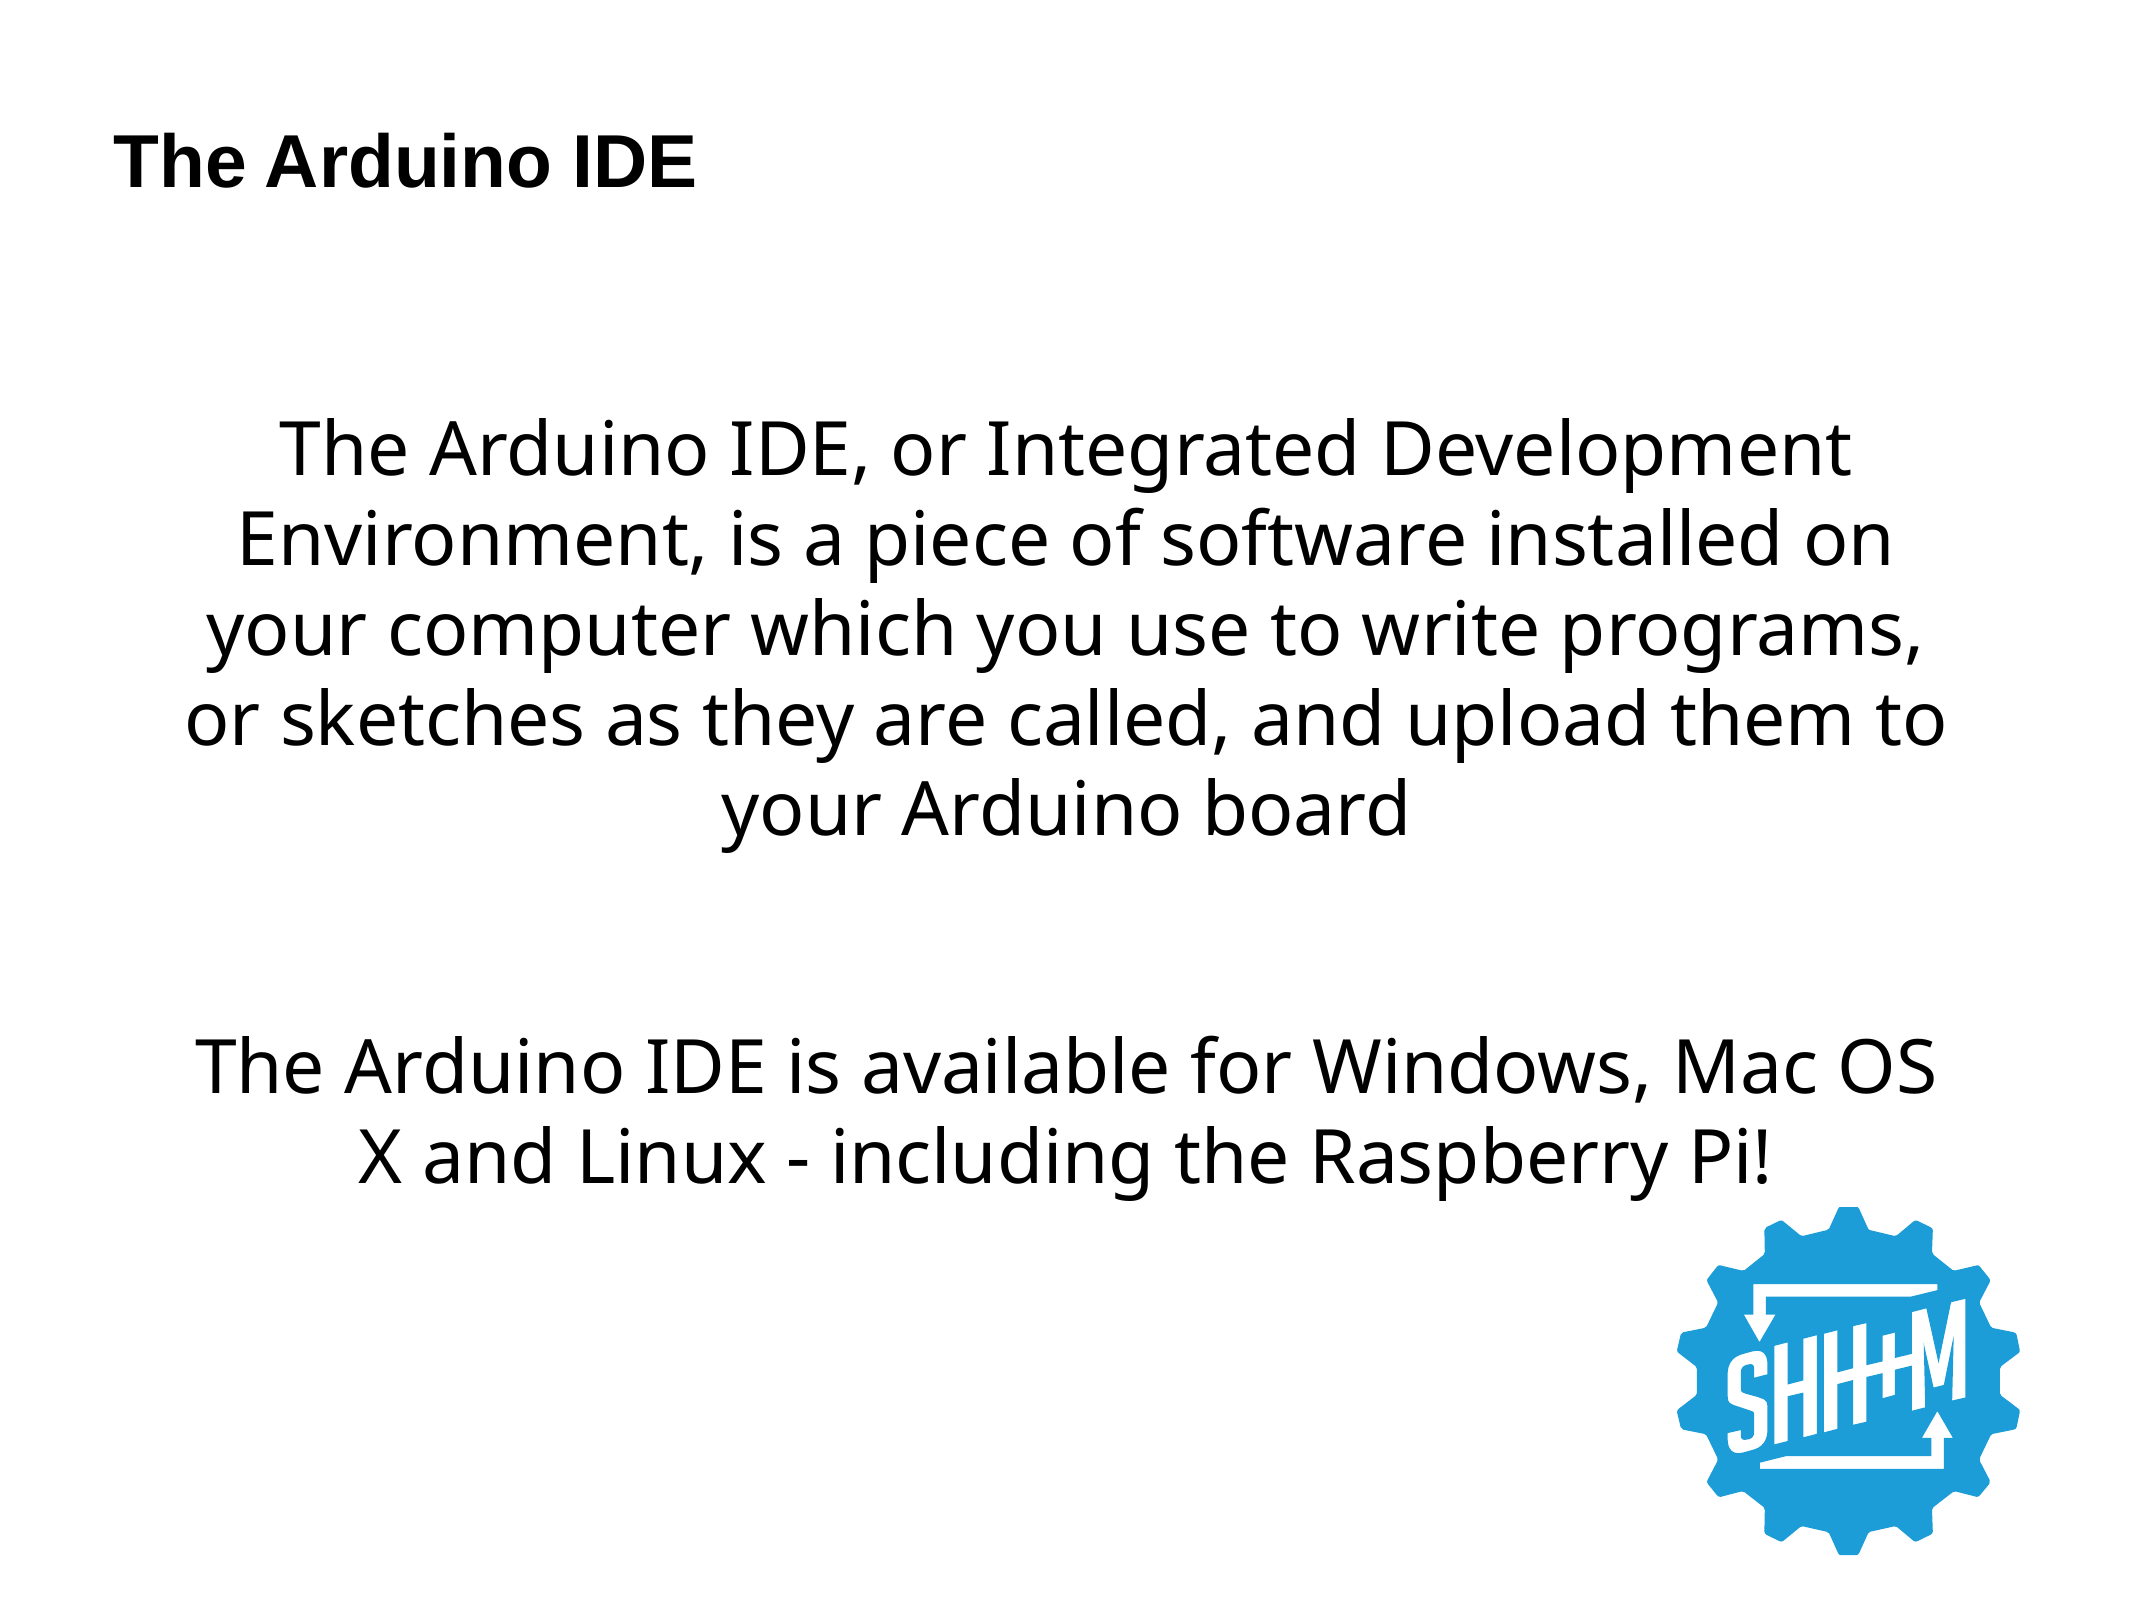

The Arduino IDE
The Arduino IDE, or Integrated Development Environment, is a piece of software installed on your computer which you use to write programs, or sketches as they are called, and upload them to your Arduino board
The Arduino IDE is available for Windows, Mac OS X and Linux - including the Raspberry Pi!